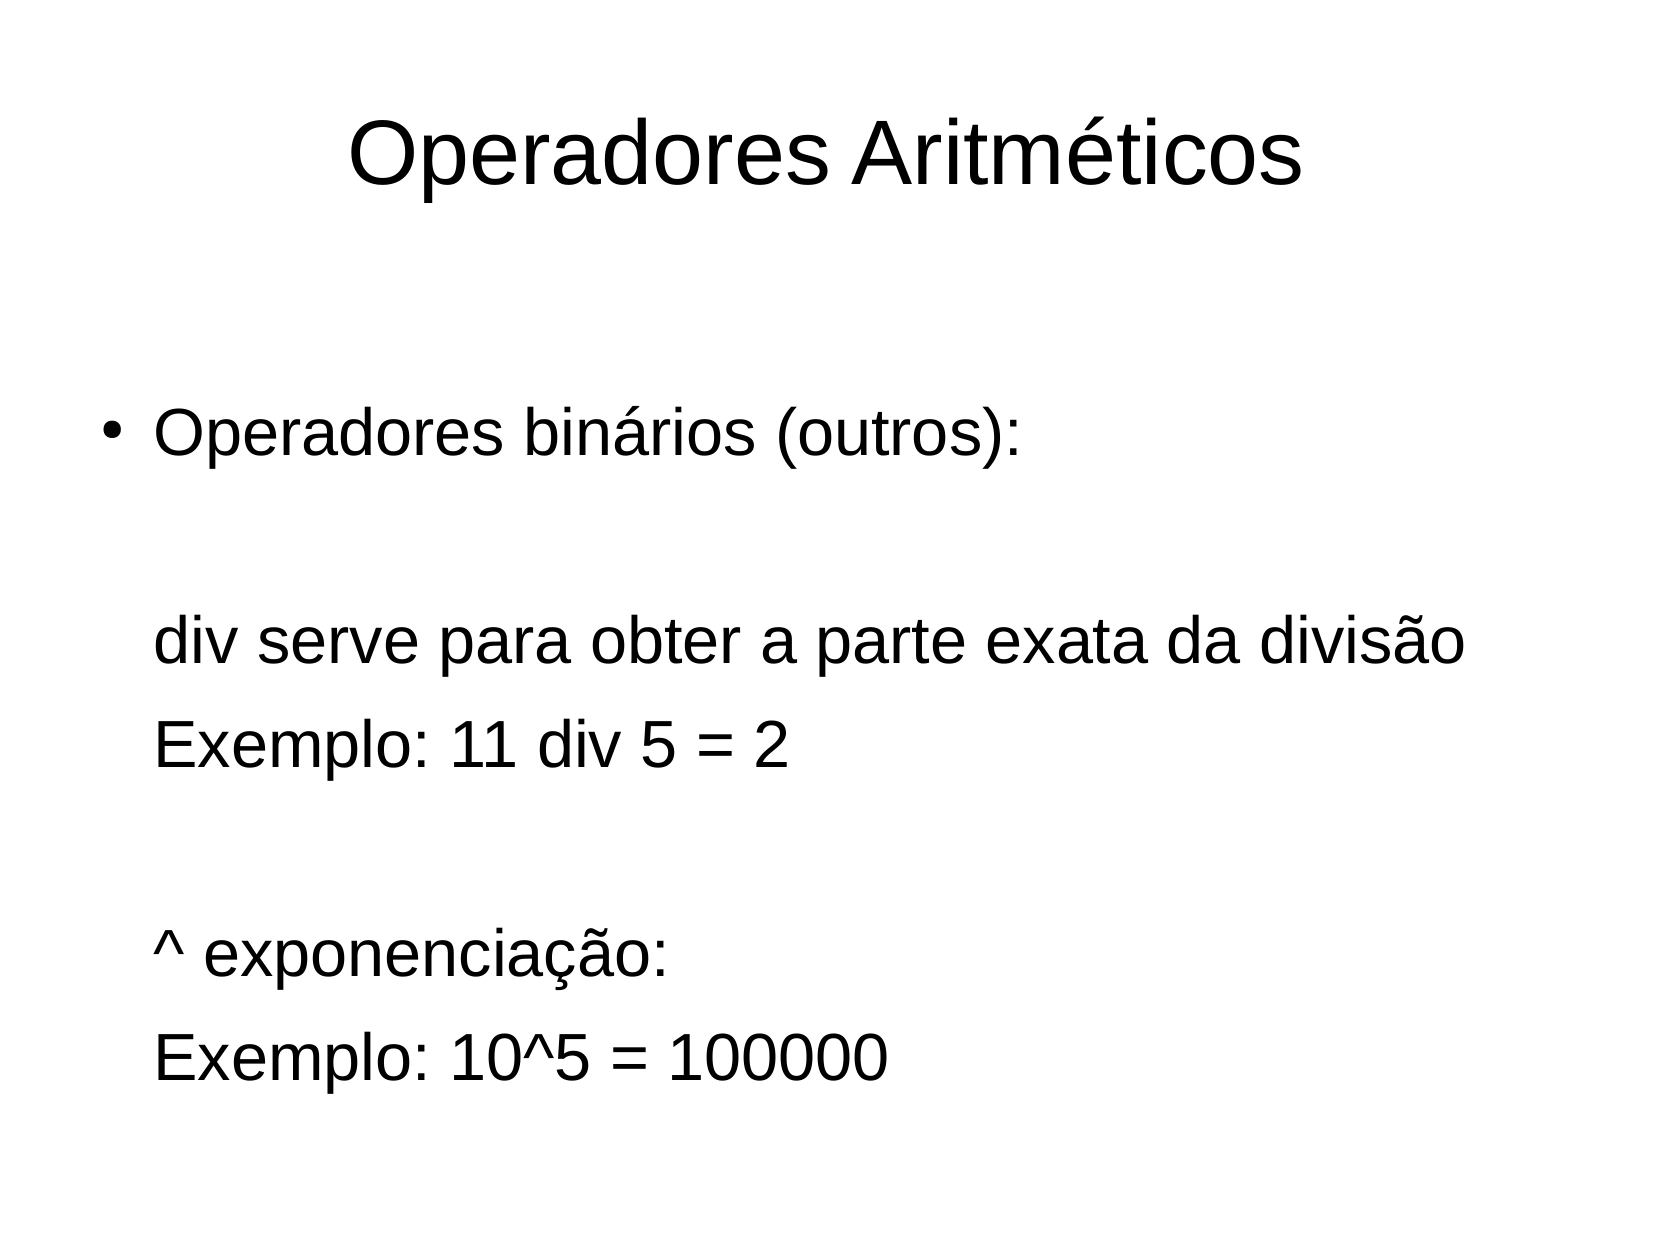

# Operadores Aritméticos
Operadores binários (outros):
div serve para obter a parte exata da divisão
Exemplo: 11 div 5 = 2
^ exponenciação:
Exemplo: 10^5 = 100000